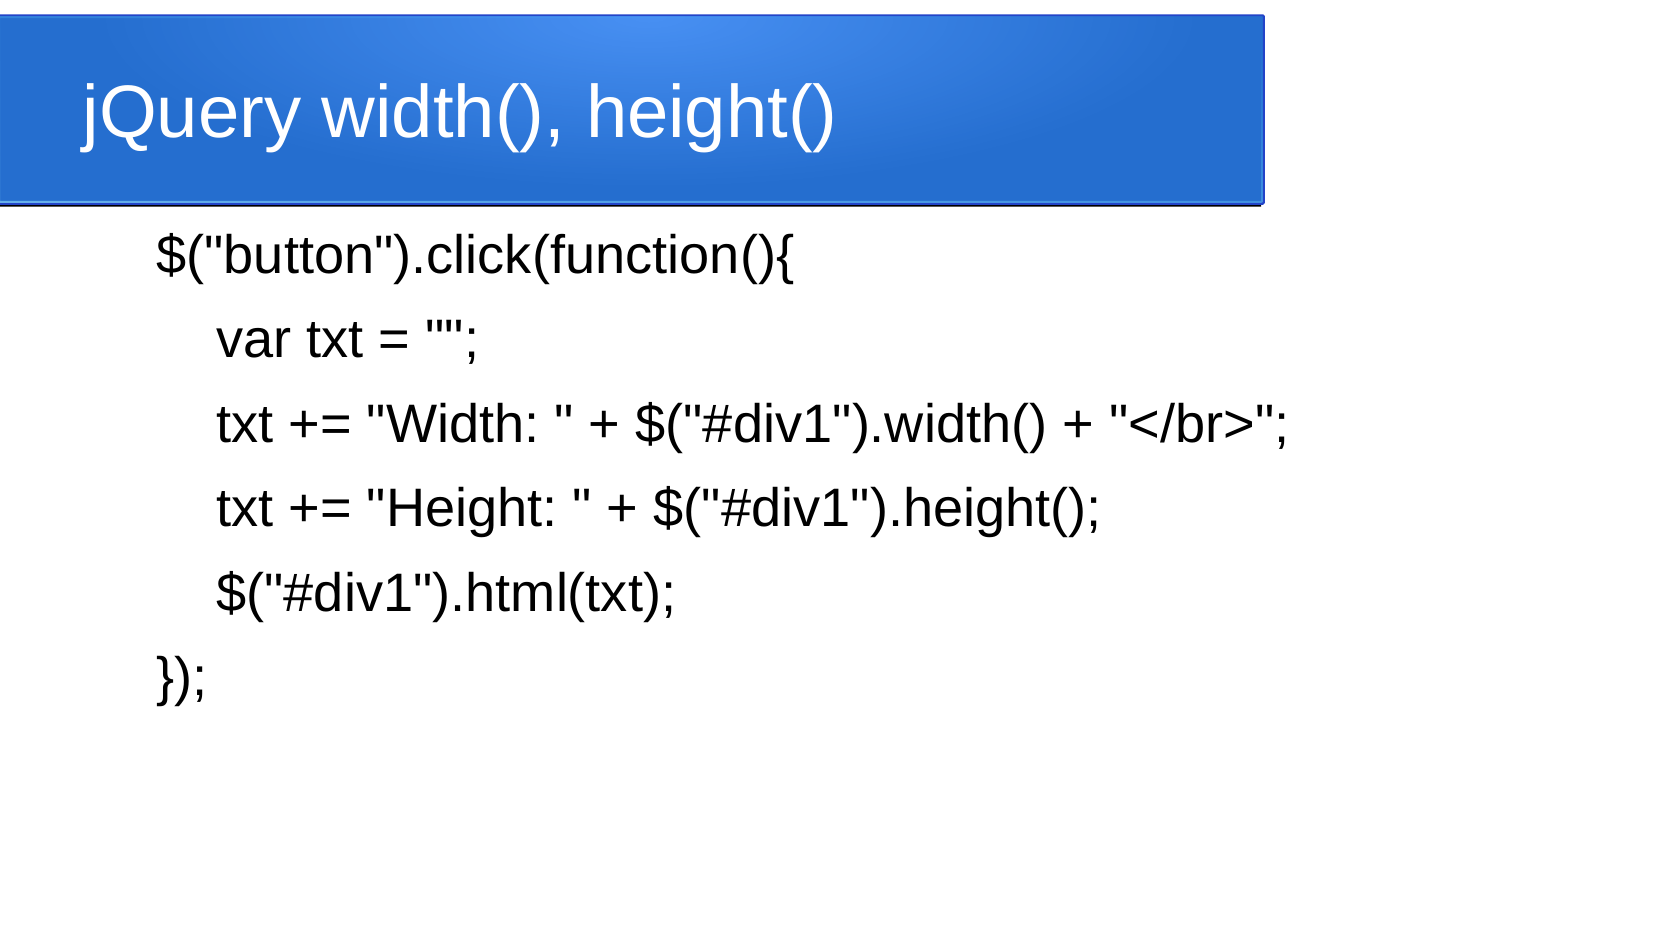

# jQuery width(), height()
$("button").click(function(){
 var txt = "";
 txt += "Width: " + $("#div1").width() + "</br>";
 txt += "Height: " + $("#div1").height();
 $("#div1").html(txt);
});